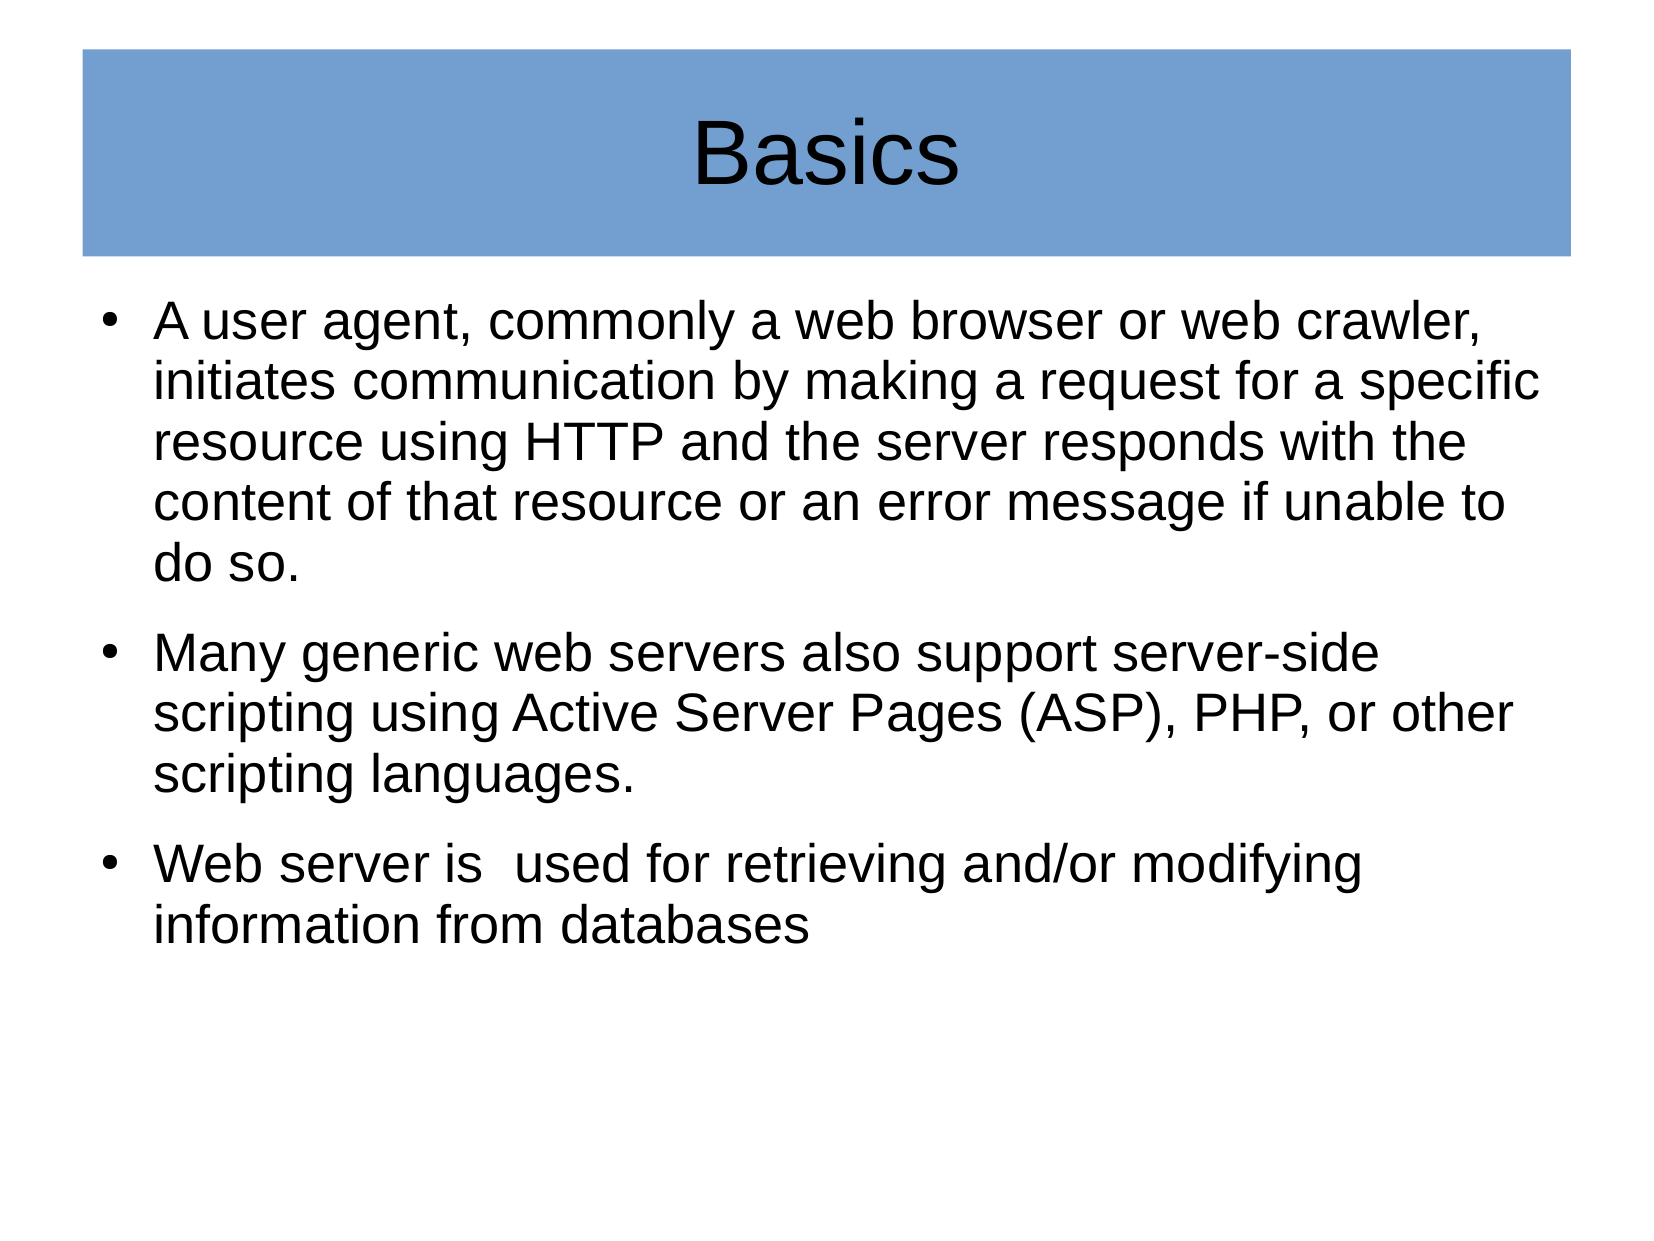

# Basics
A user agent, commonly a web browser or web crawler, initiates communication by making a request for a specific resource using HTTP and the server responds with the content of that resource or an error message if unable to do so.
Many generic web servers also support server-side scripting using Active Server Pages (ASP), PHP, or other scripting languages.
Web server is used for retrieving and/or modifying information from databases